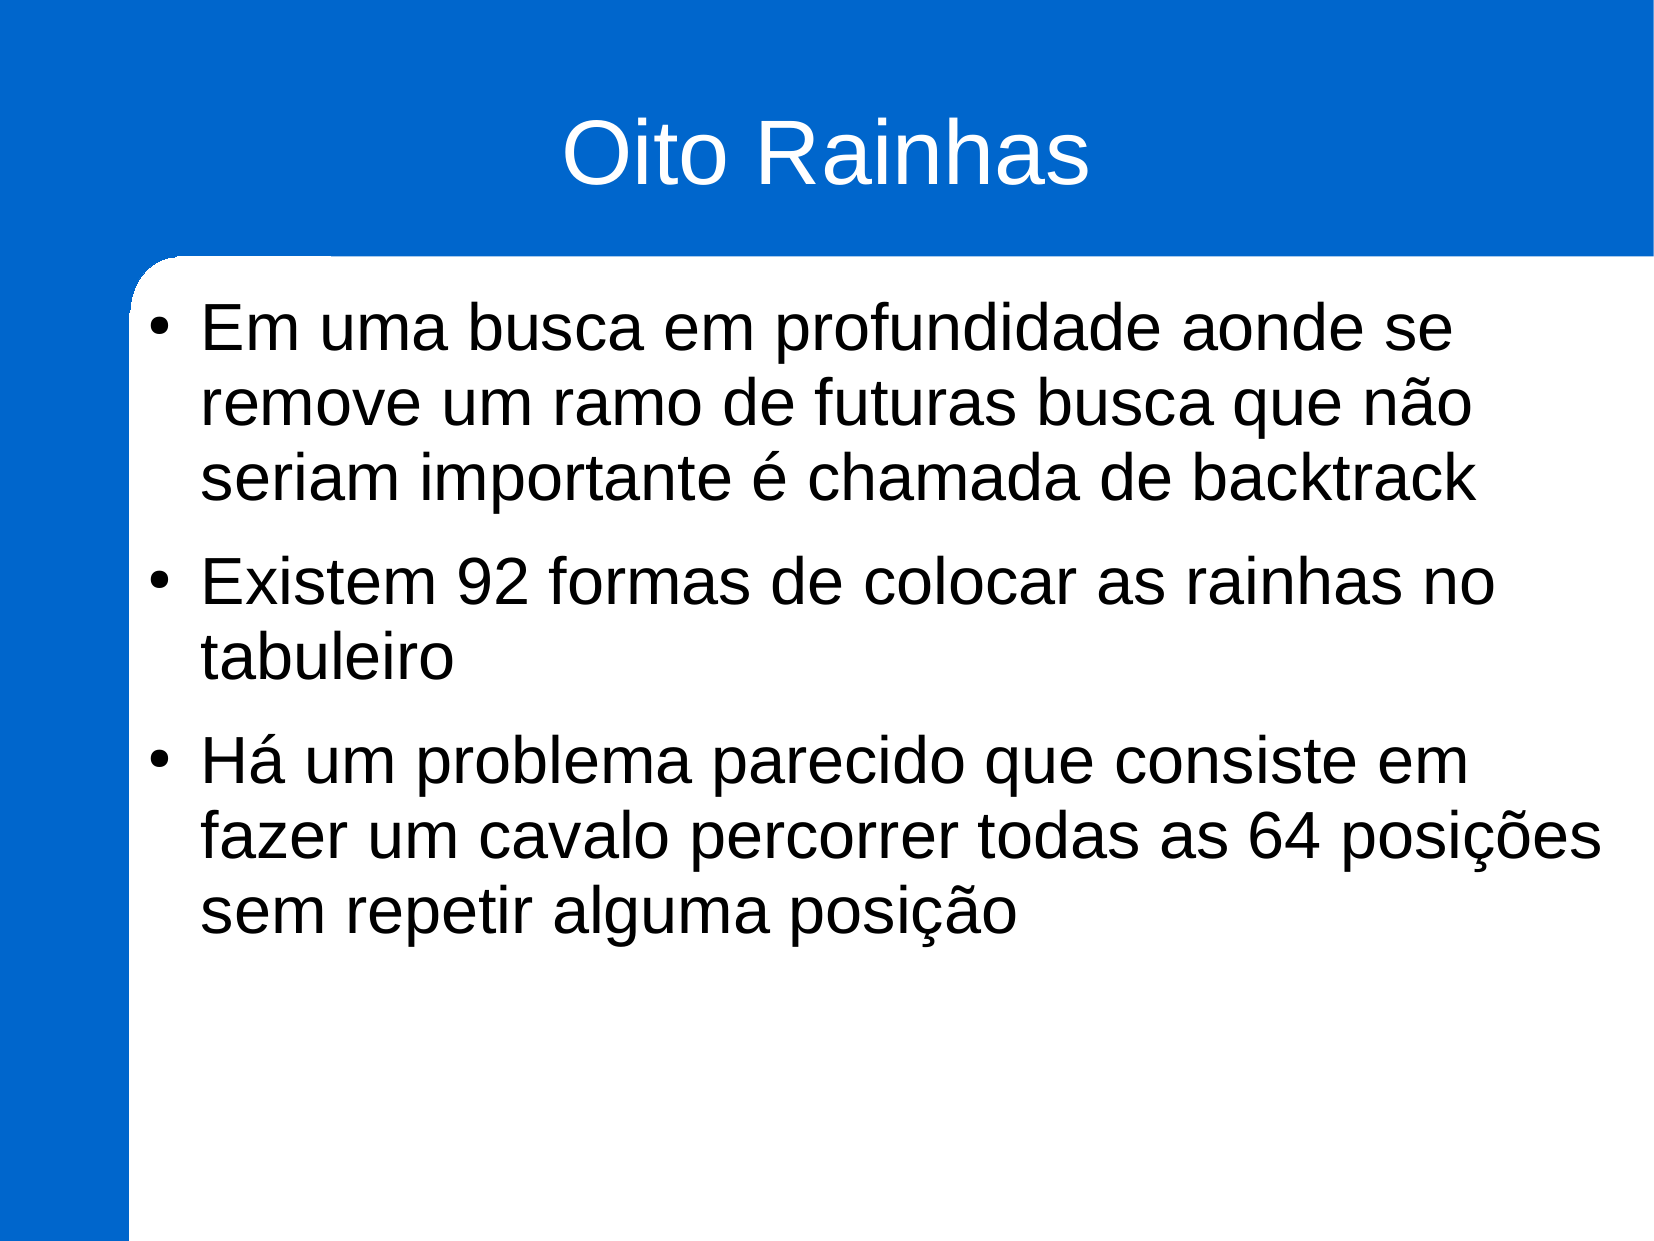

# Oito Rainhas
Em uma busca em profundidade aonde se remove um ramo de futuras busca que não seriam importante é chamada de backtrack
Existem 92 formas de colocar as rainhas no tabuleiro
Há um problema parecido que consiste em fazer um cavalo percorrer todas as 64 posições sem repetir alguma posição